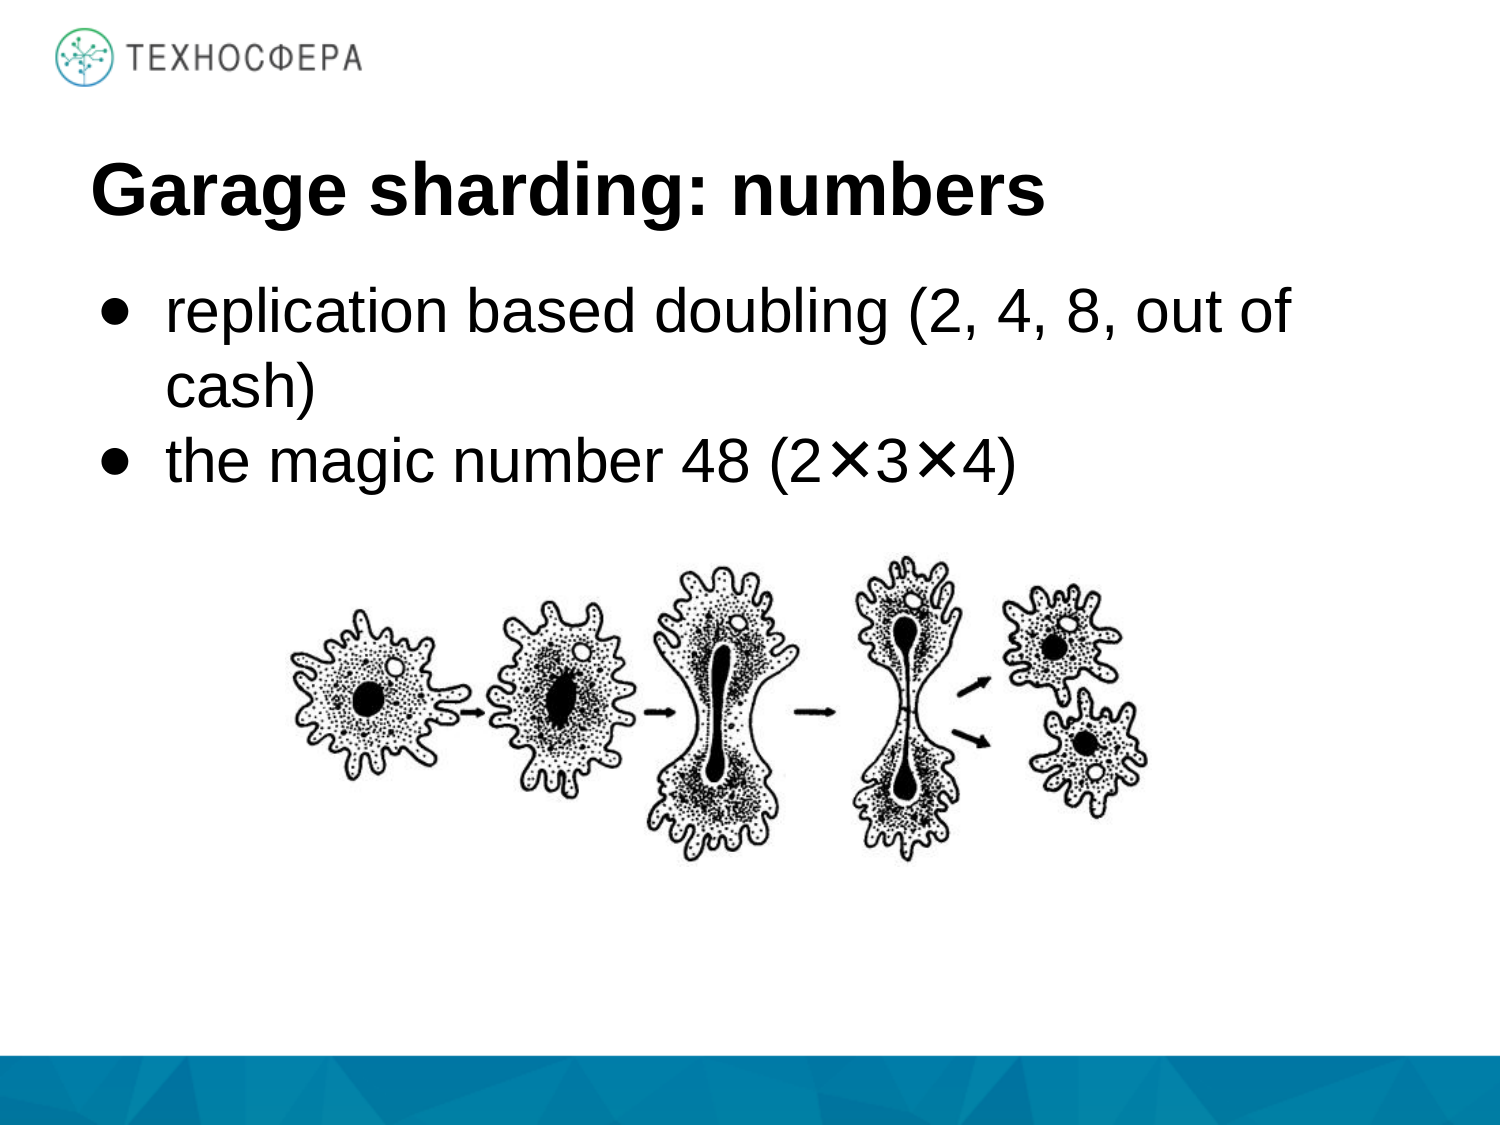

# Garage sharding: numbers
replication based doubling (2, 4, 8, out of cash)
the magic number 48 (2✕3✕4)